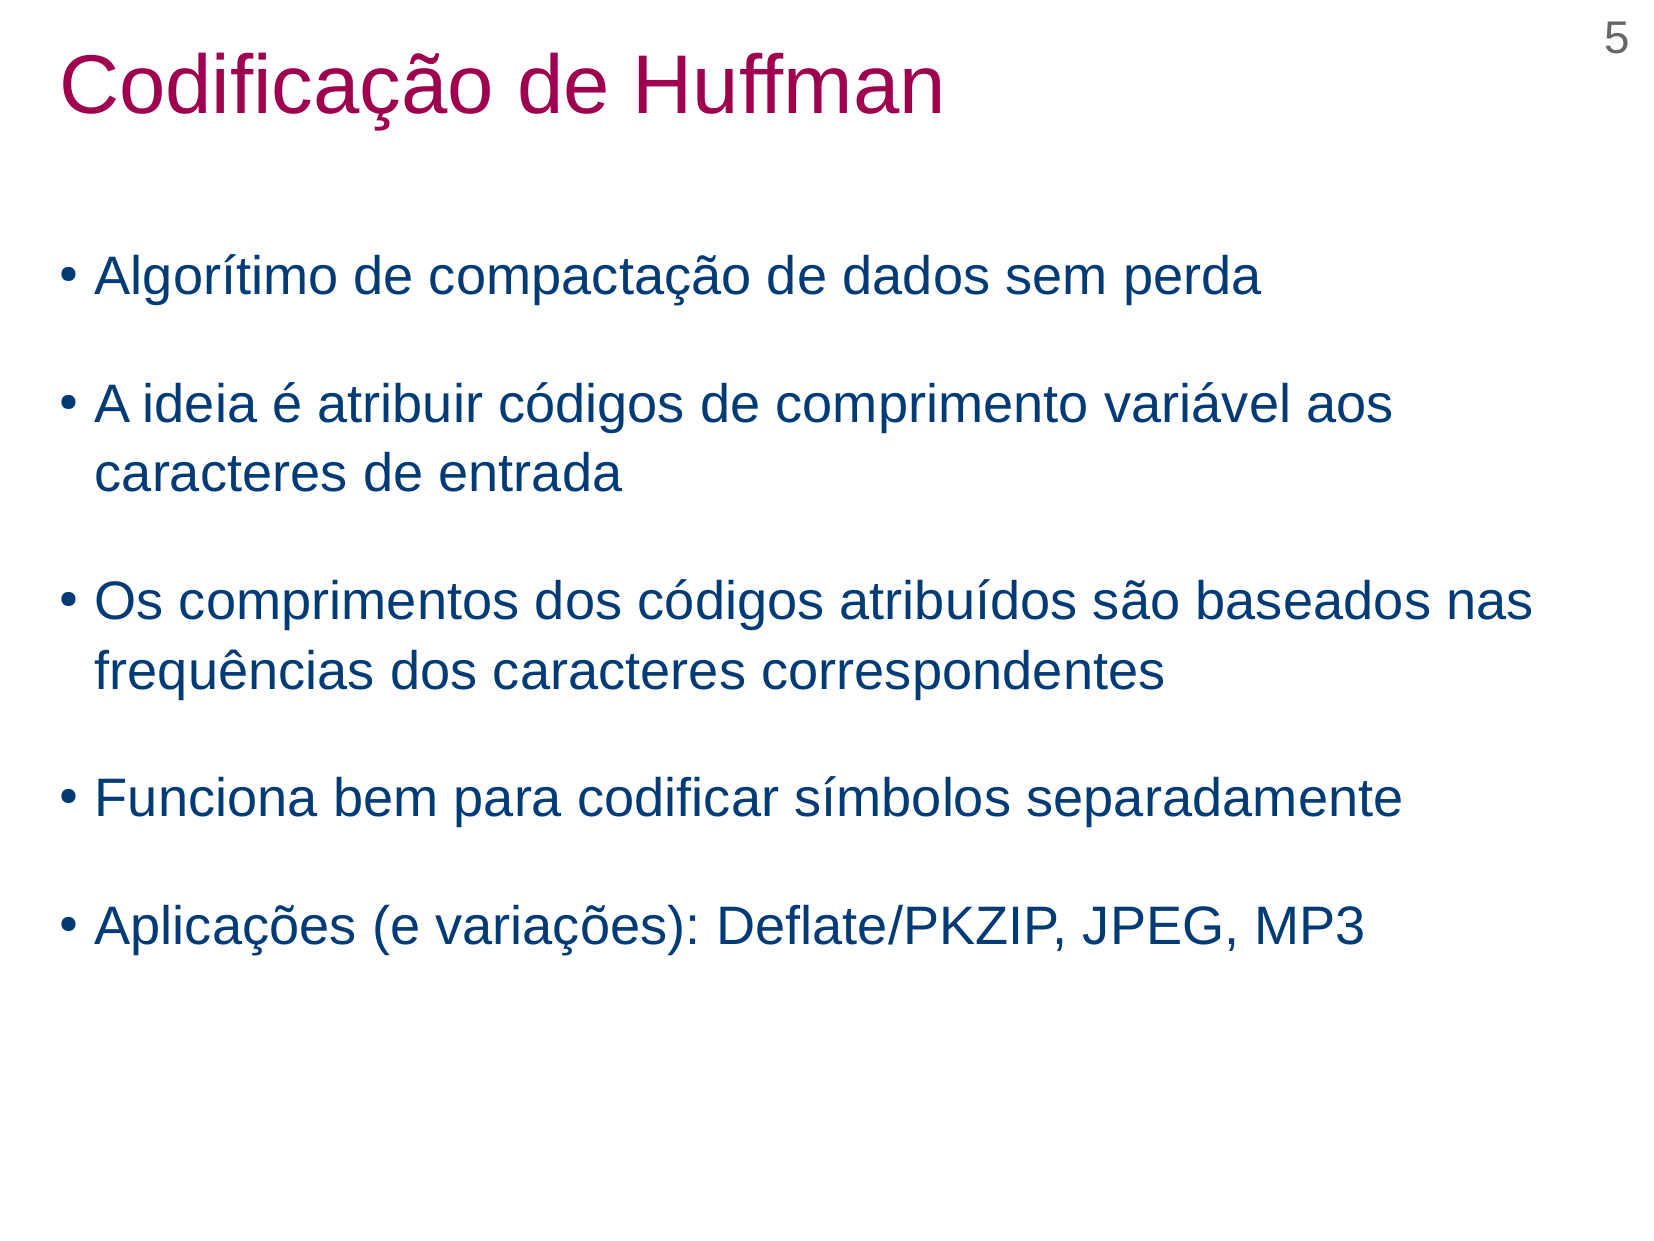

5
# Codificação de Huffman
Algorítimo de compactação de dados sem perda
A ideia é atribuir códigos de comprimento variável aos caracteres de entrada
Os comprimentos dos códigos atribuídos são baseados nas frequências dos caracteres correspondentes
Funciona bem para codificar símbolos separadamente
Aplicações (e variações): Deflate/PKZIP, JPEG, MP3